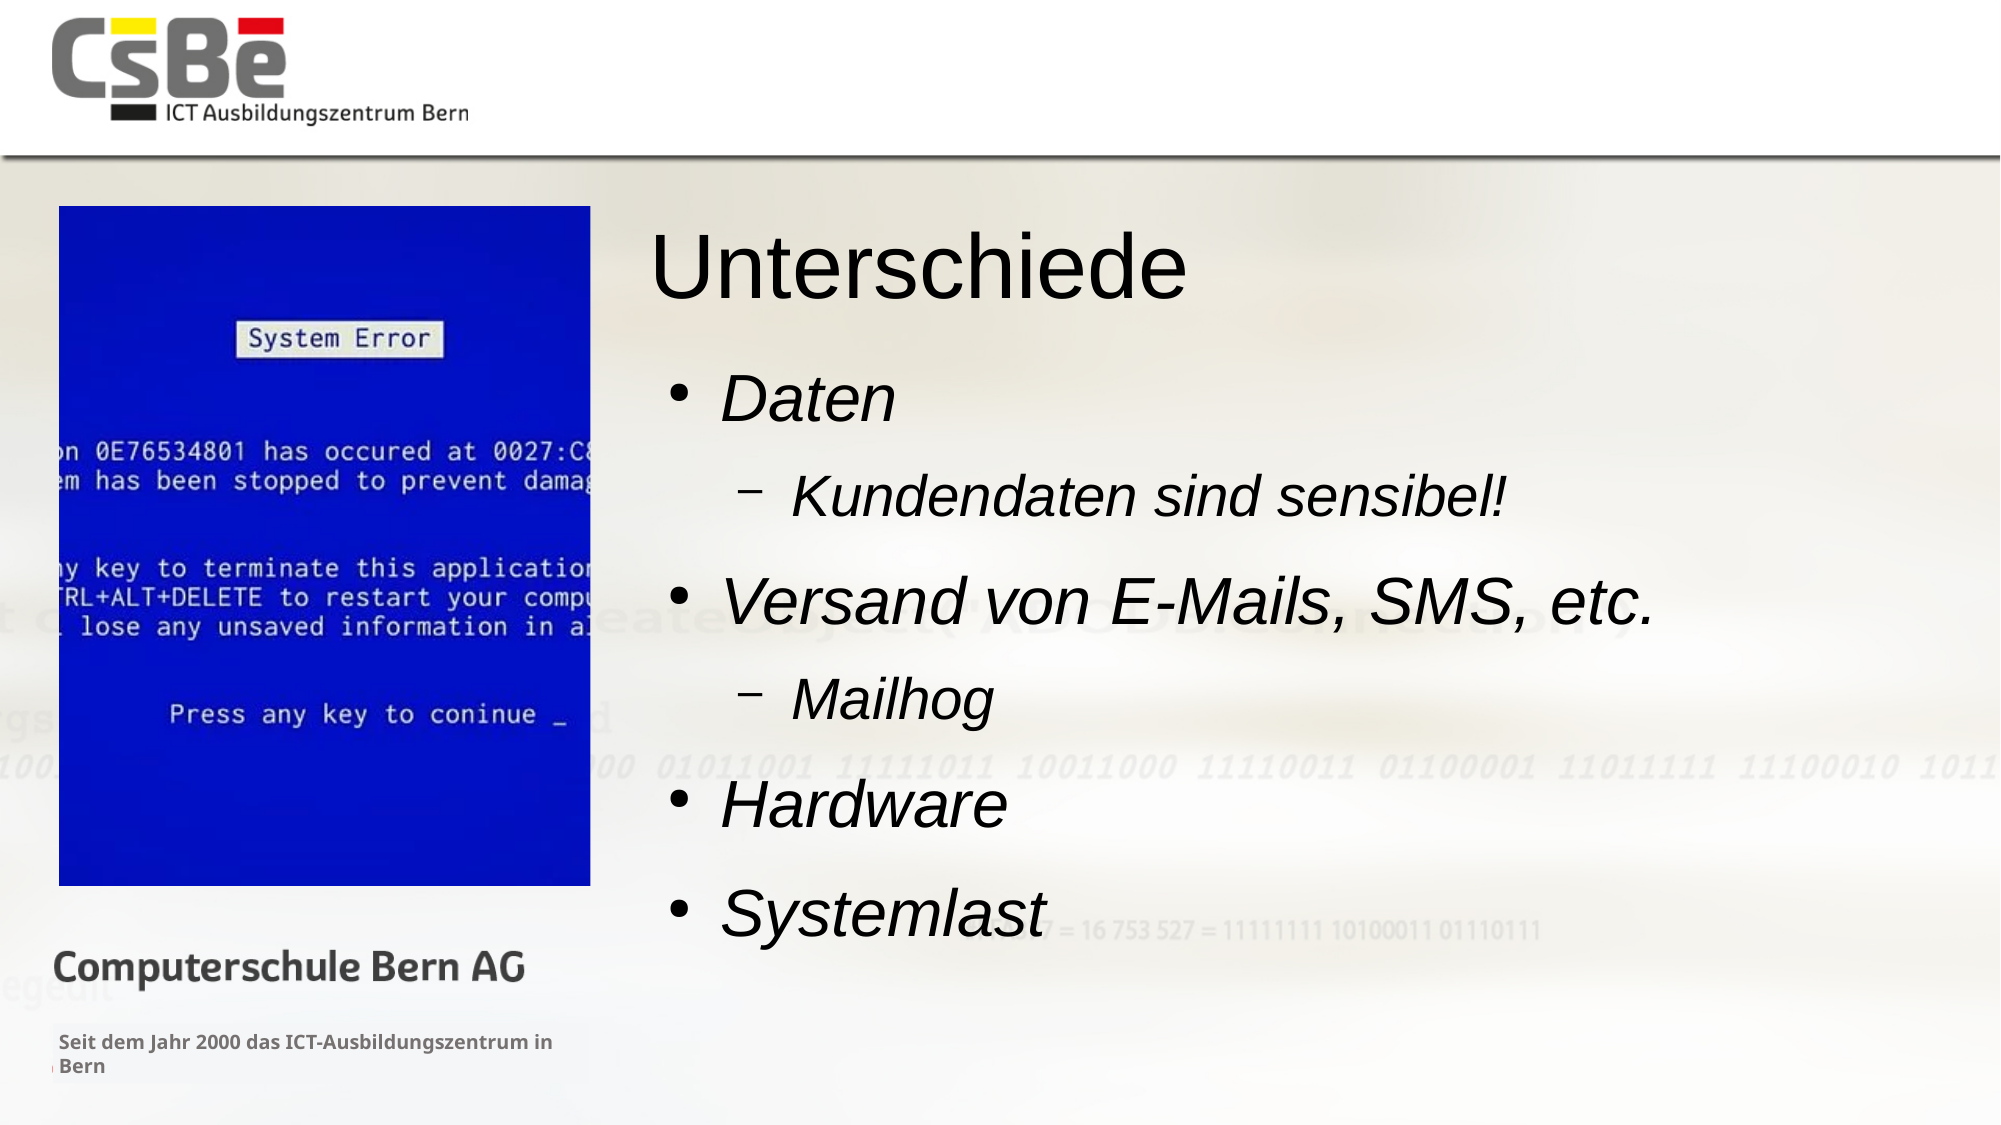

Unterschiede
# Daten
Kundendaten sind sensibel!
Versand von E-Mails, SMS, etc.
Mailhog
Hardware
Systemlast